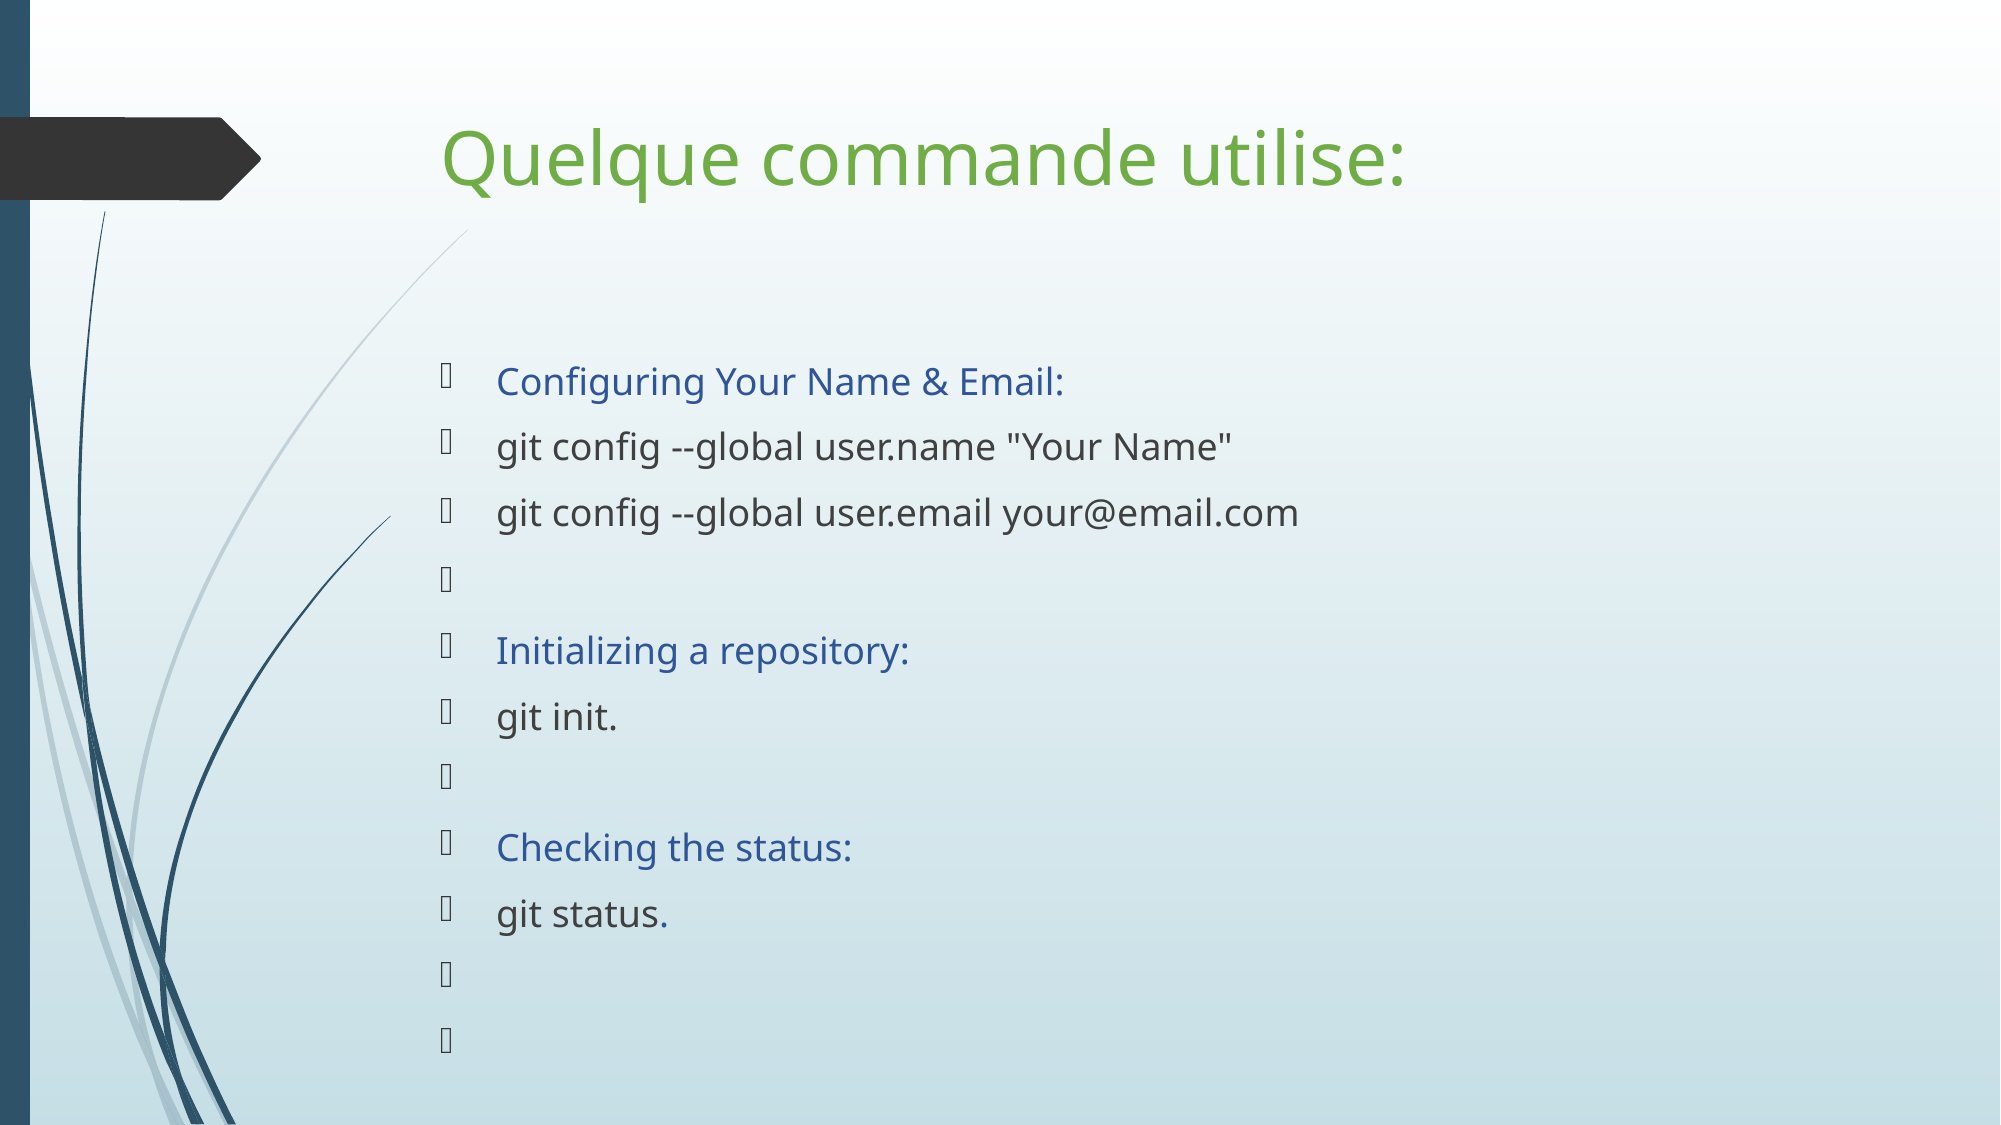

# Quelque commande utilise:
Configuring Your Name & Email:
git config --global user.name "Your Name"
git config --global user.email your@email.com
Initializing a repository:
git init.
Checking the status:
git status.